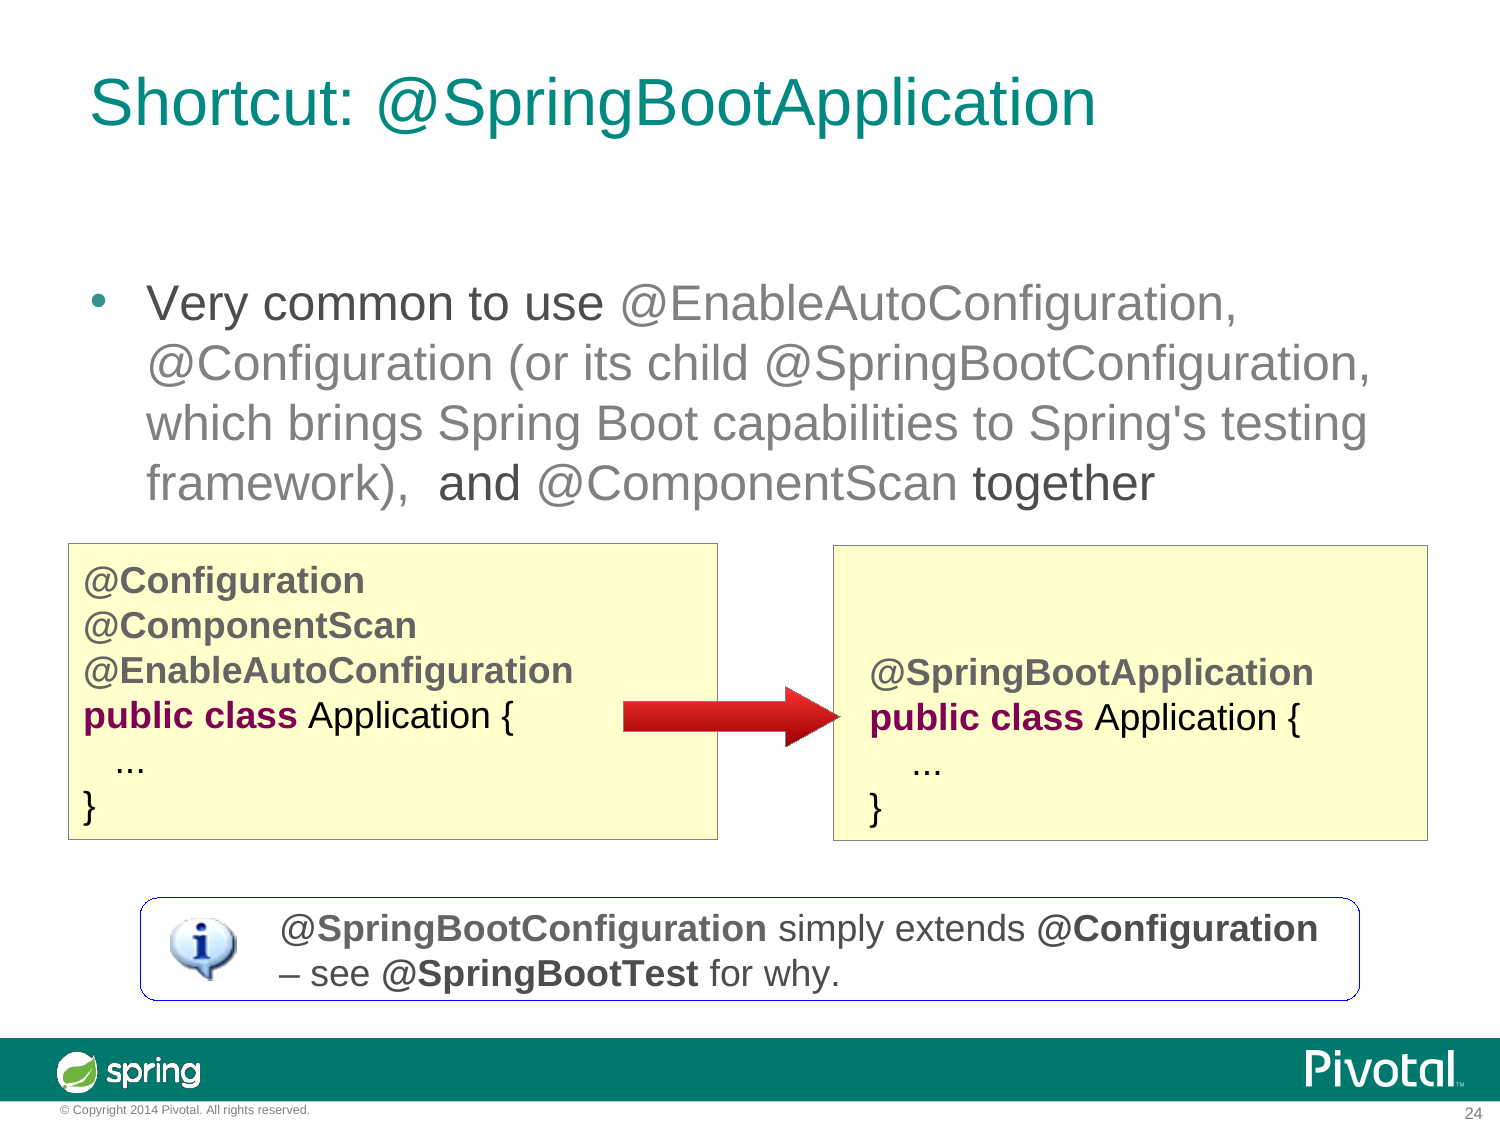

# Shortcut: @SpringBootApplication
Very common to use @EnableAutoConfiguration, @Configuration (or its child @SpringBootConfiguration, which brings Spring Boot capabilities to Spring's testing framework), and @ComponentScan together
@Configuration
@ComponentScan
@EnableAutoConfiguration
public class Application {
 ...
}
 @SpringBootApplication
 public class Application {
 ...
 }
@SpringBootConfiguration simply extends @Configuration – see @SpringBootTest for why.